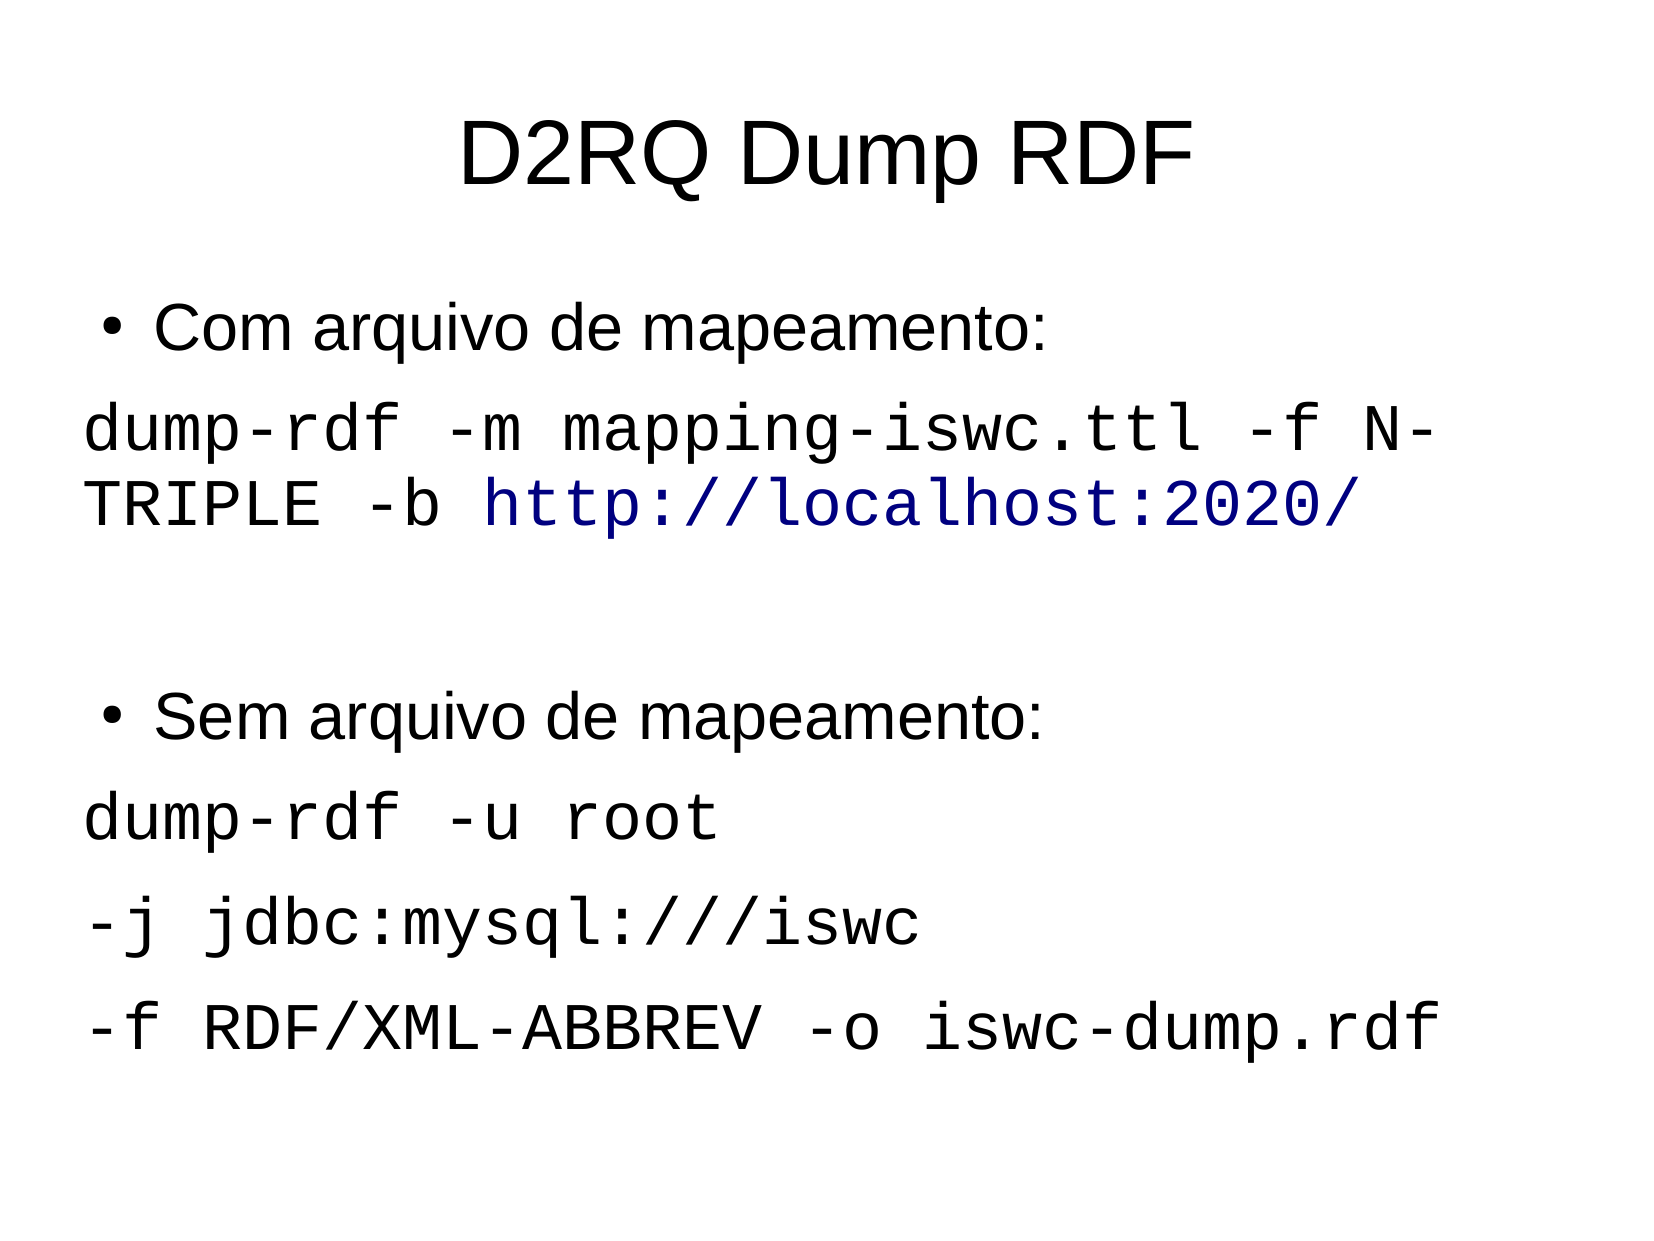

# D2RQ Dump RDF
Com arquivo de mapeamento:
dump-rdf -m mapping-iswc.ttl -f N-TRIPLE -b http://localhost:2020/
Sem arquivo de mapeamento:
dump-rdf -u root
-j jdbc:mysql:///iswc
-f RDF/XML-ABBREV -o iswc-dump.rdf